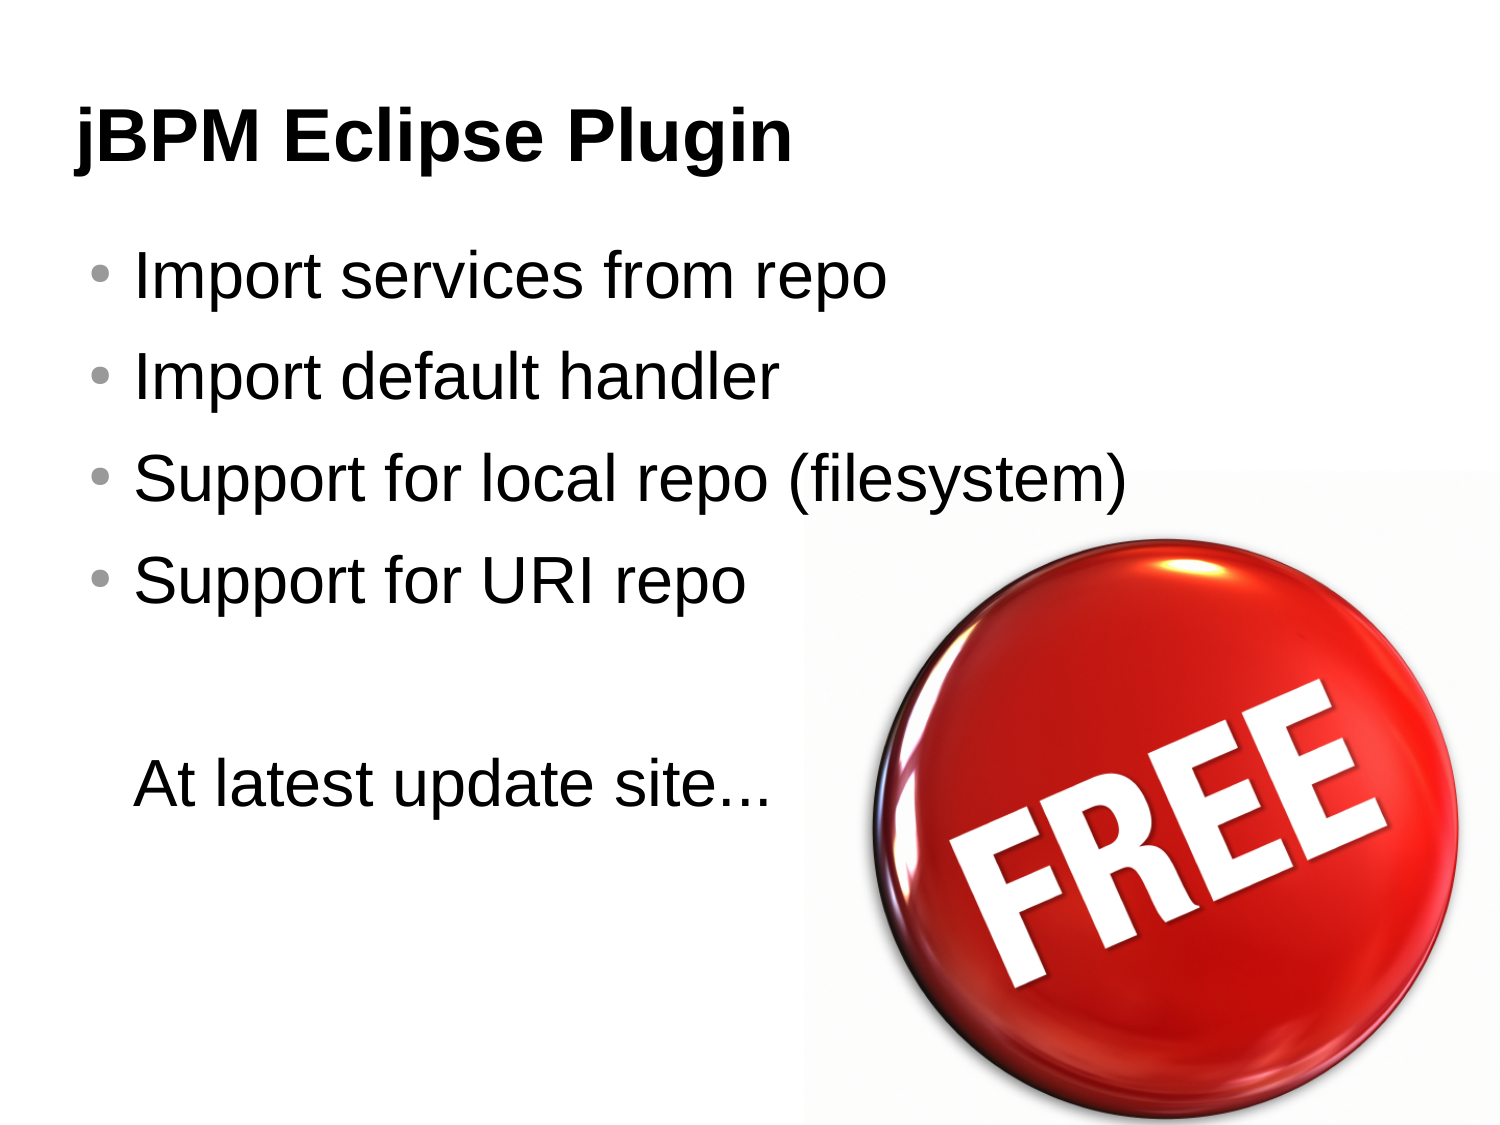

# jBPM Eclipse Plugin
Import services from repo
Import default handler
Support for local repo (filesystem)
Support for URI repo
At latest update site...